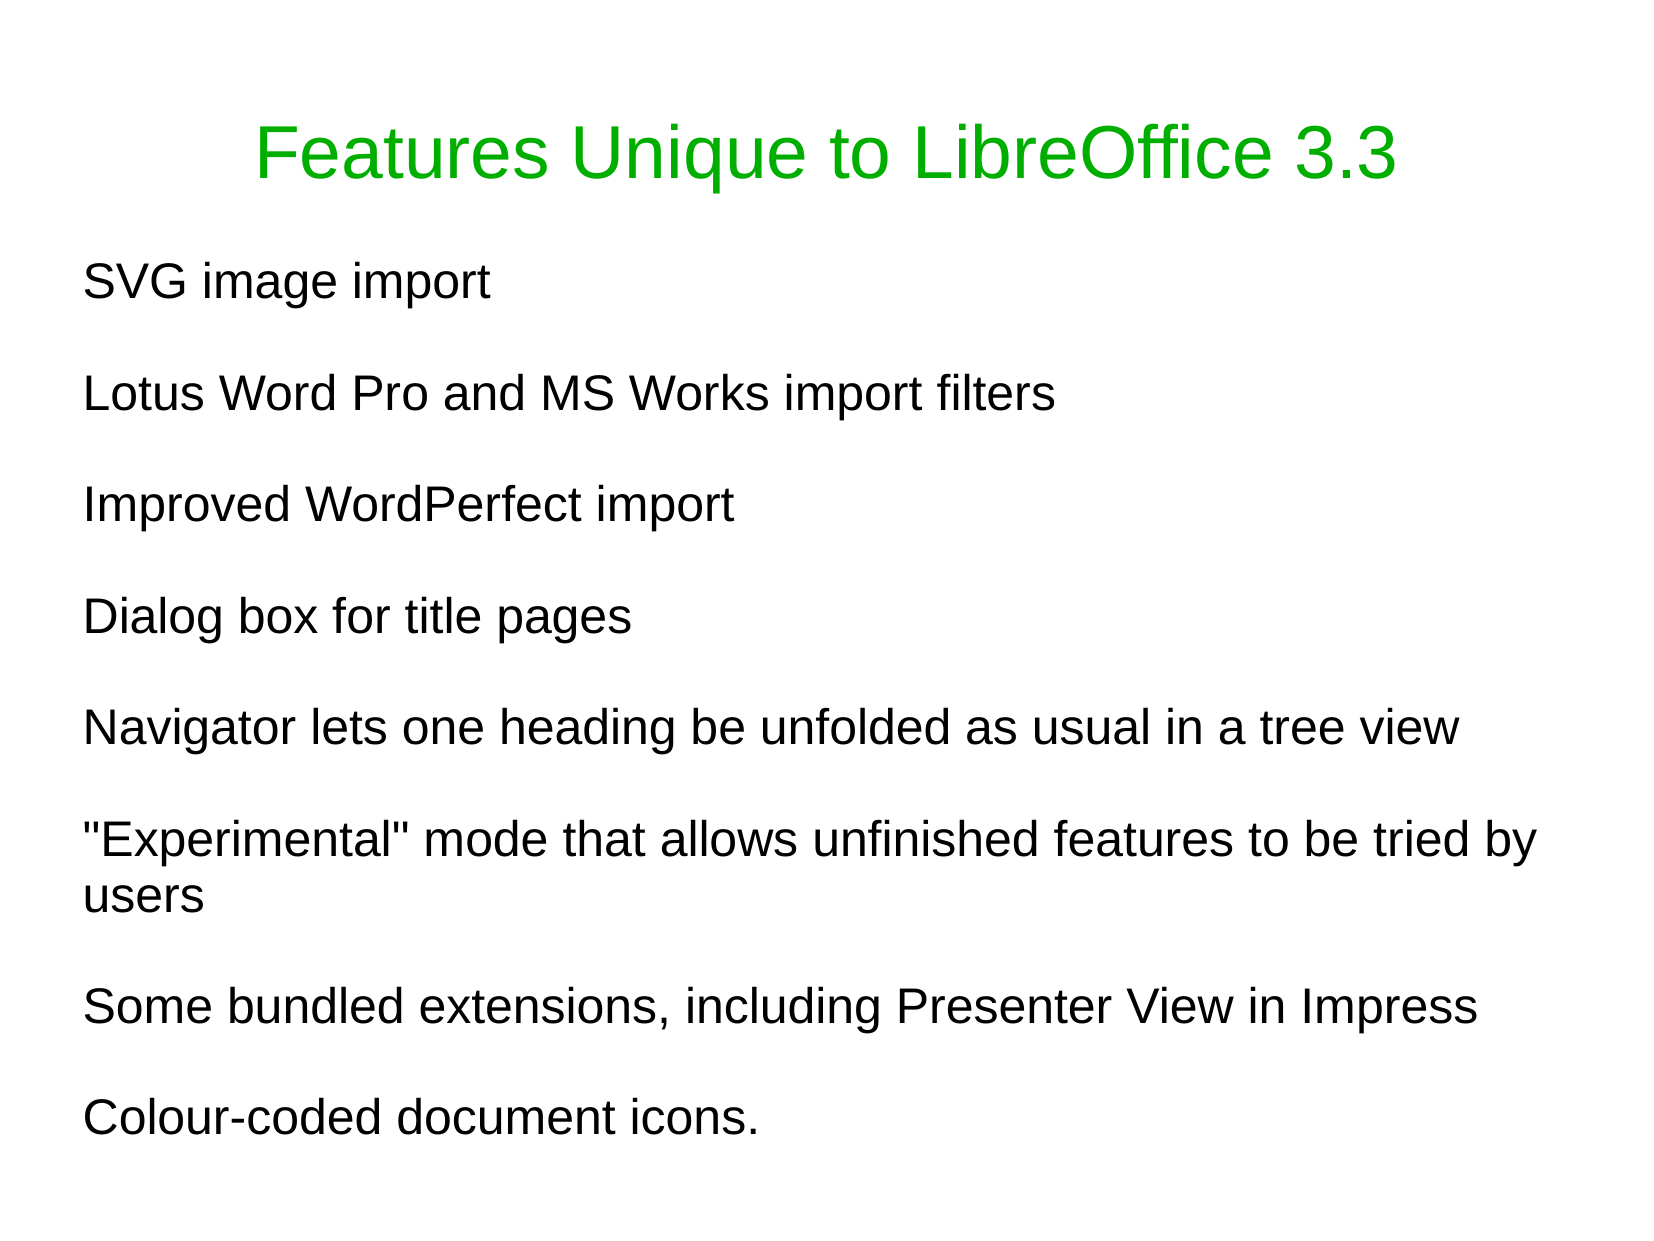

# Features Unique to LibreOffice 3.3
SVG image import
Lotus Word Pro and MS Works import filters
Improved WordPerfect import
Dialog box for title pages
Navigator lets one heading be unfolded as usual in a tree view
"Experimental" mode that allows unfinished features to be tried by users
Some bundled extensions, including Presenter View in Impress
Colour-coded document icons.